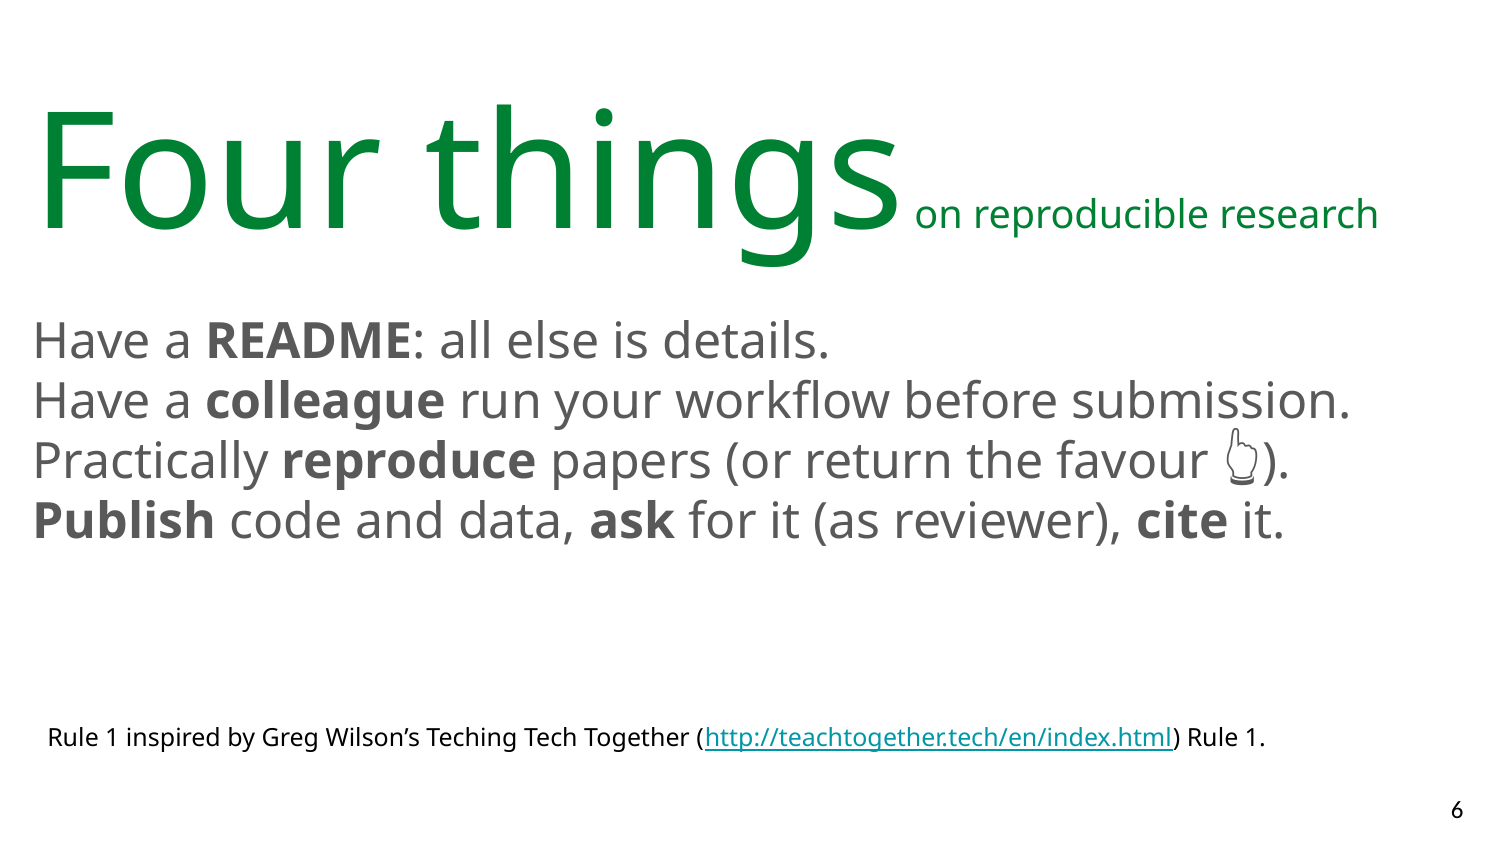

# Four things on reproducible research Have a README: all else is details. Have a colleague run your workflow before submission. Practically reproduce papers (or return the favour 👆). Publish code and data, ask for it (as reviewer), cite it.
Rule 1 inspired by Greg Wilson’s Teching Tech Together (http://teachtogether.tech/en/index.html) Rule 1.